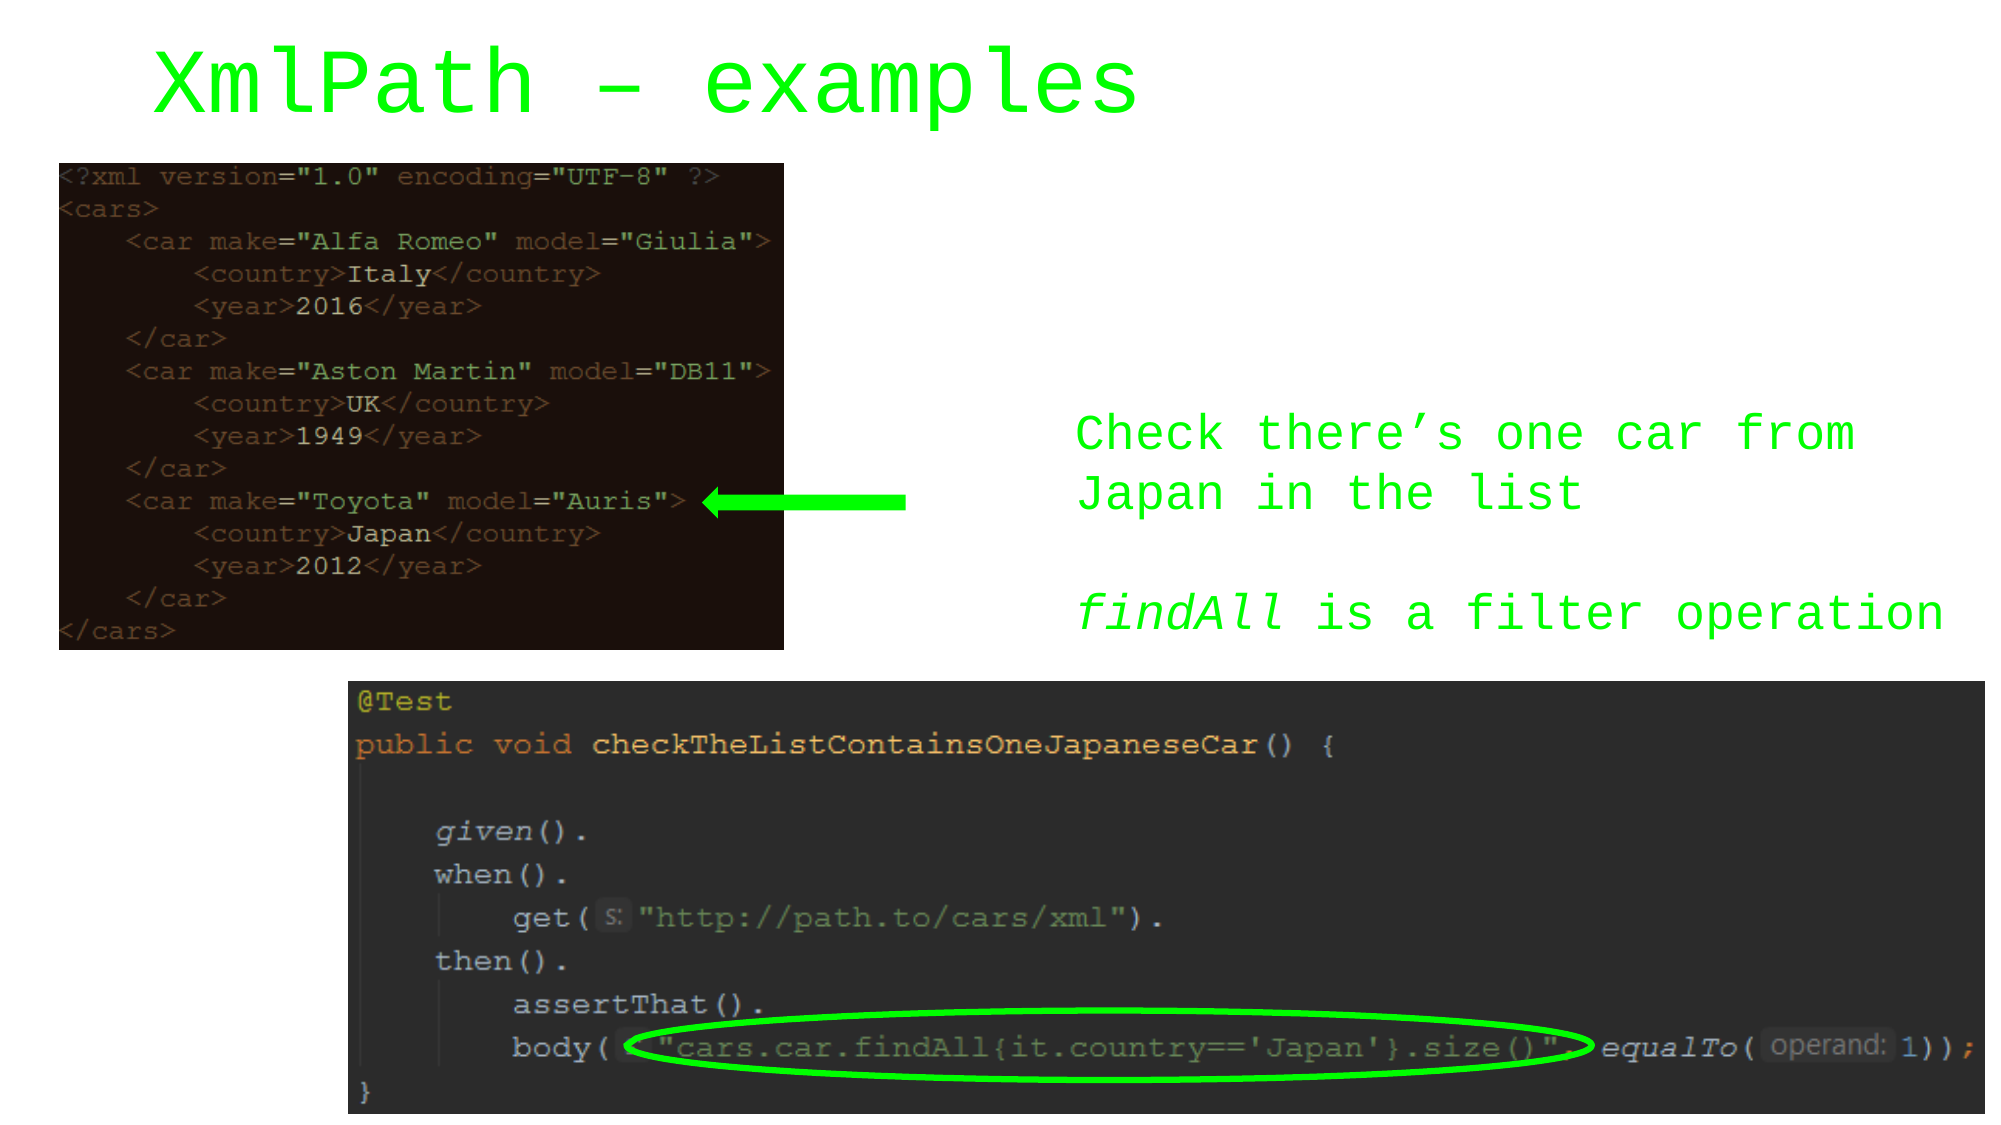

# XmlPath – examples
Check there’s one car from Japan in the list
findAll is a filter operation